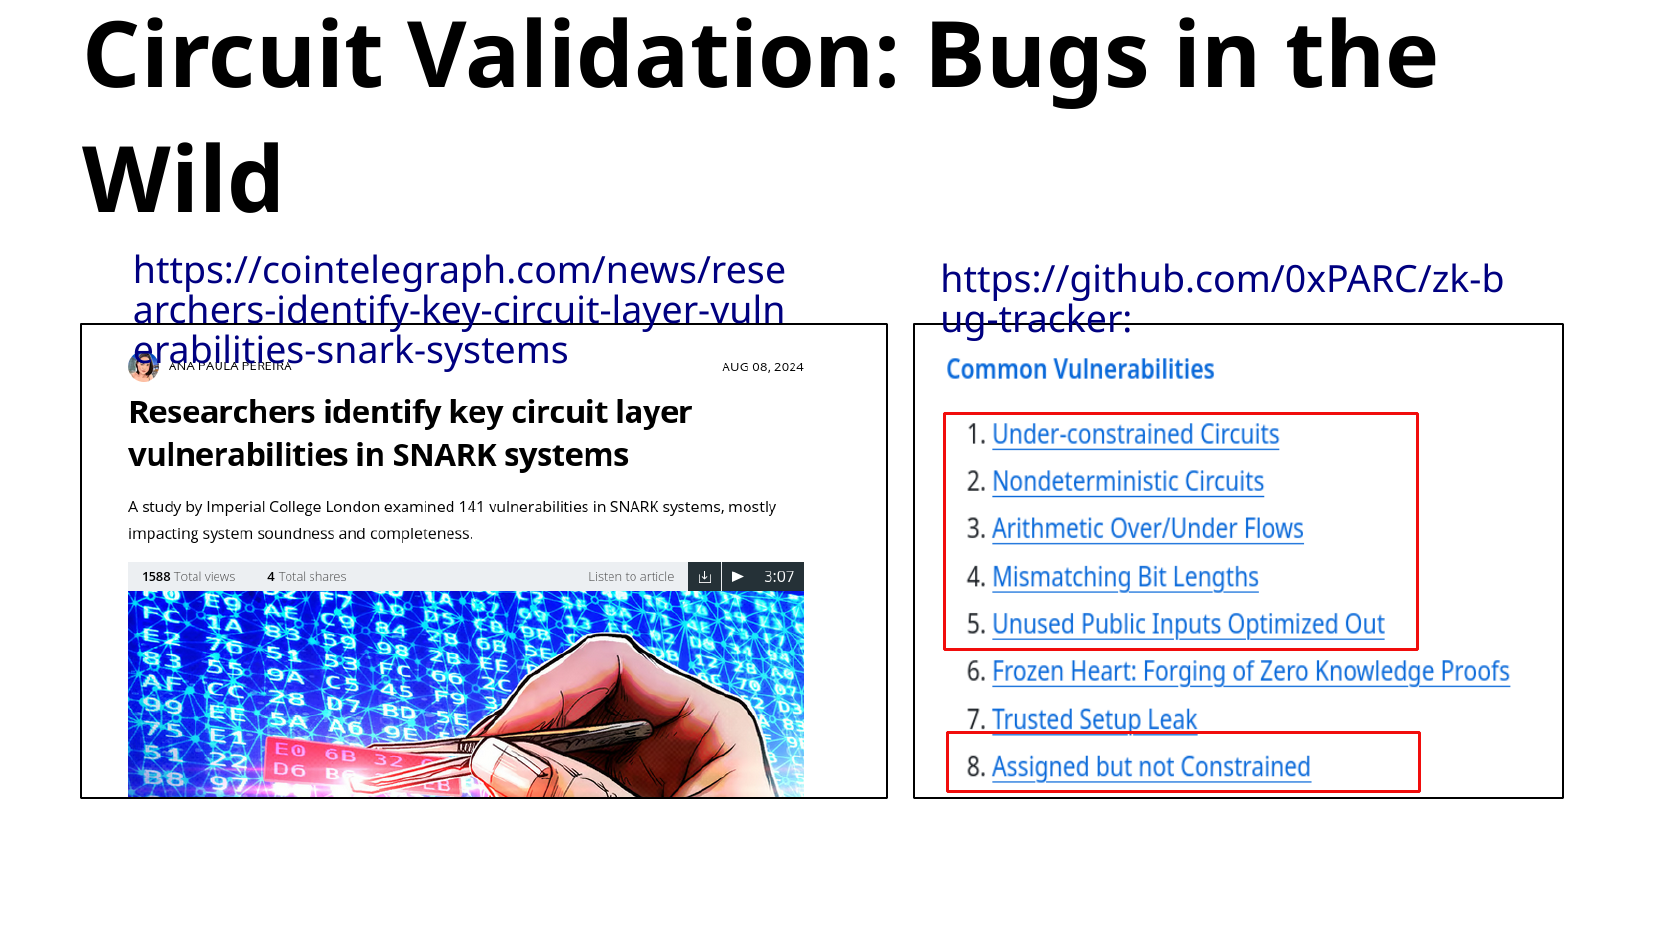

# Circuit Validation: Bugs in the Wild
https://cointelegraph.com/news/researchers-identify-key-circuit-layer-vulnerabilities-snark-systems
https://github.com/0xPARC/zk-bug-tracker: